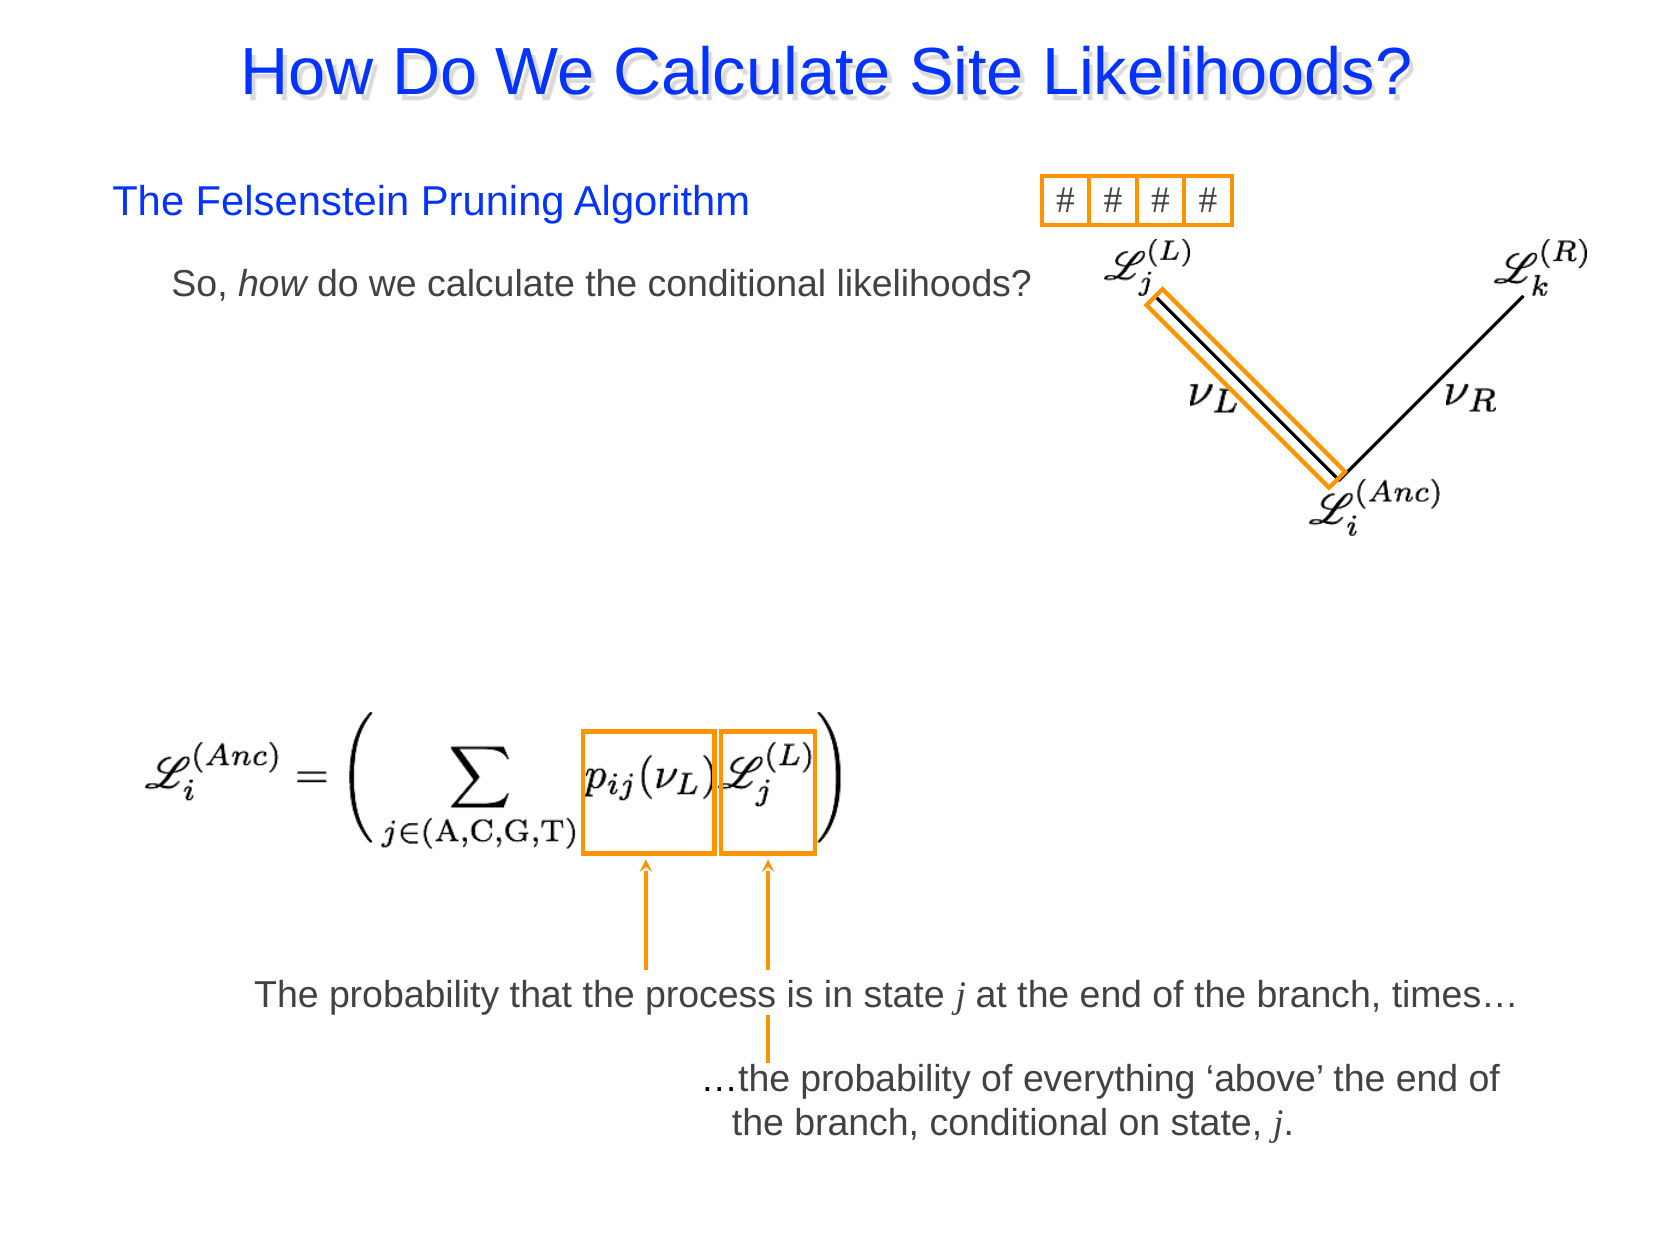

How Do We Calculate Site Likelihoods?
The Felsenstein Pruning Algorithm
#
#
#
#
So, how do we calculate the conditional likelihoods?
The probability that the process is in state j at the end of the branch, times…
…the probability of everything ‘above’ the end of
 the branch, conditional on state, j.